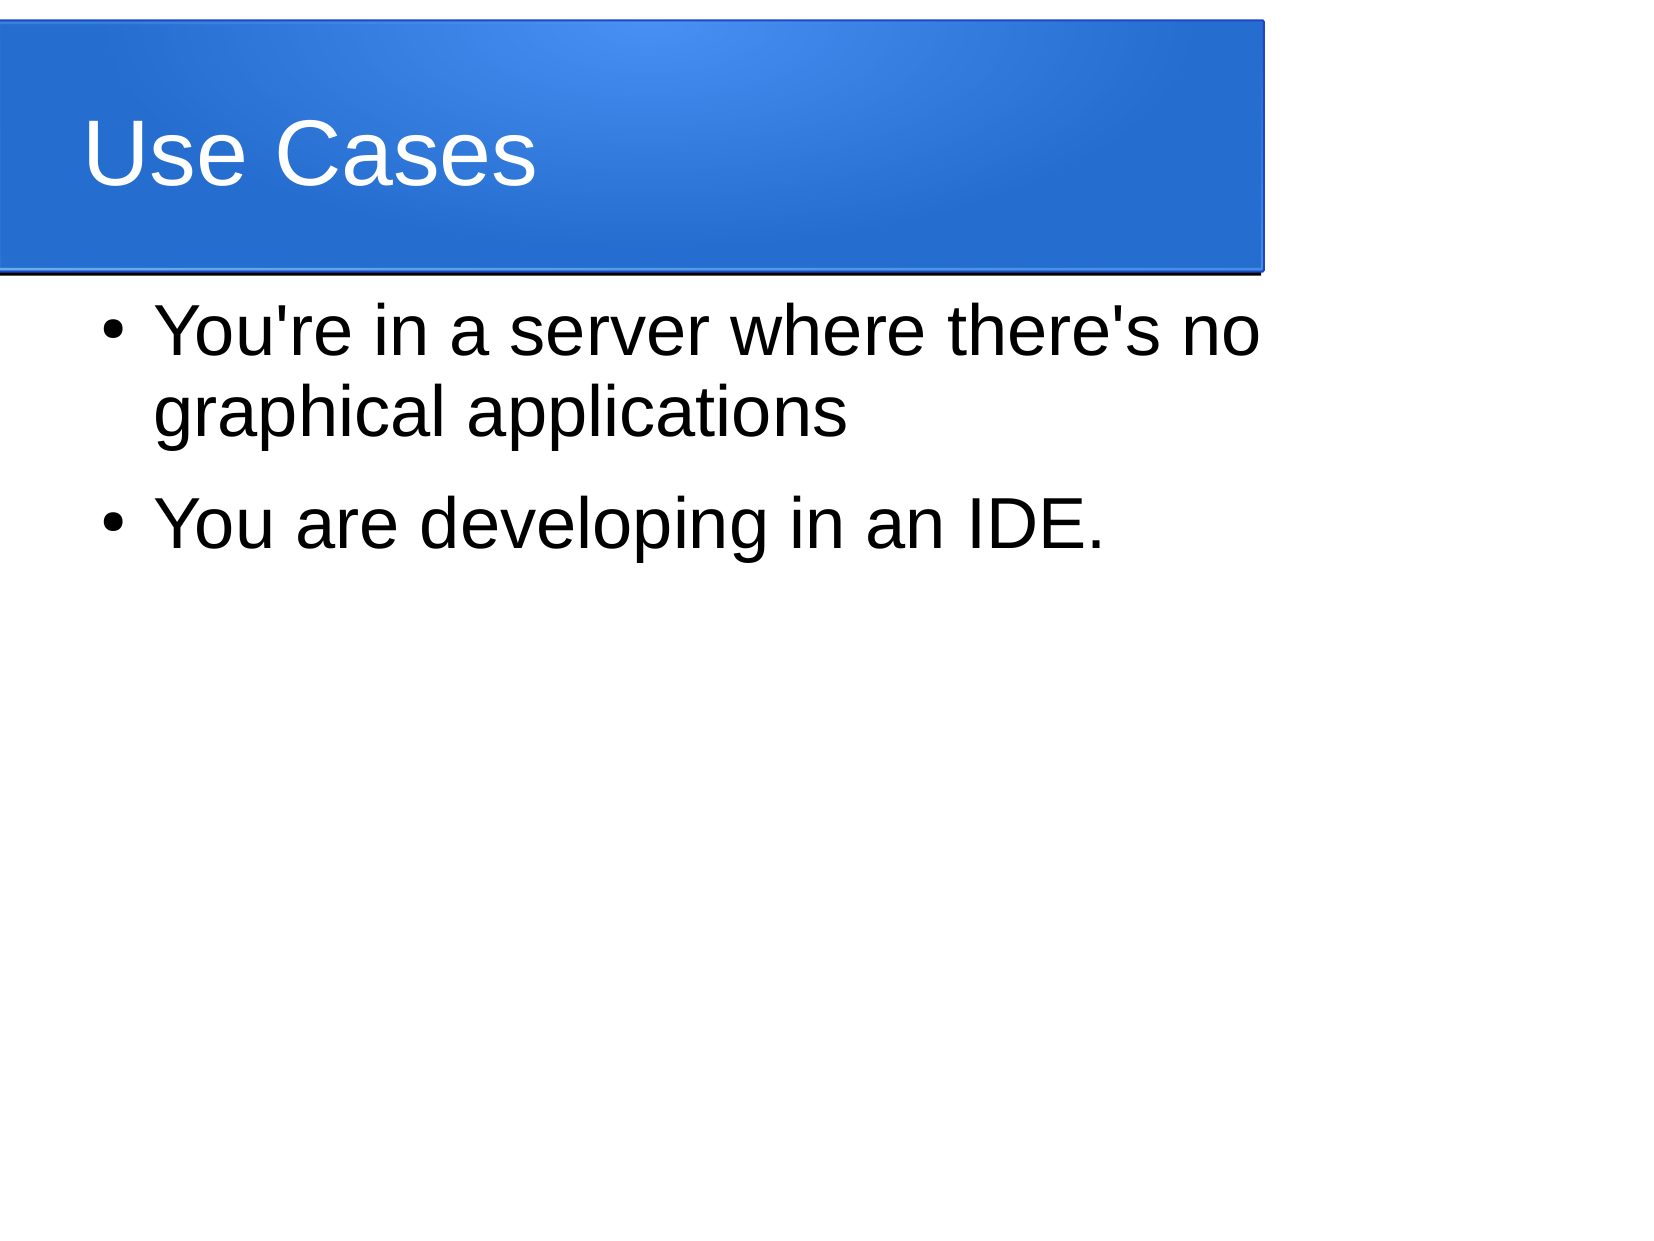

# Use Cases
You're in a server where there's no graphical applications
You are developing in an IDE.